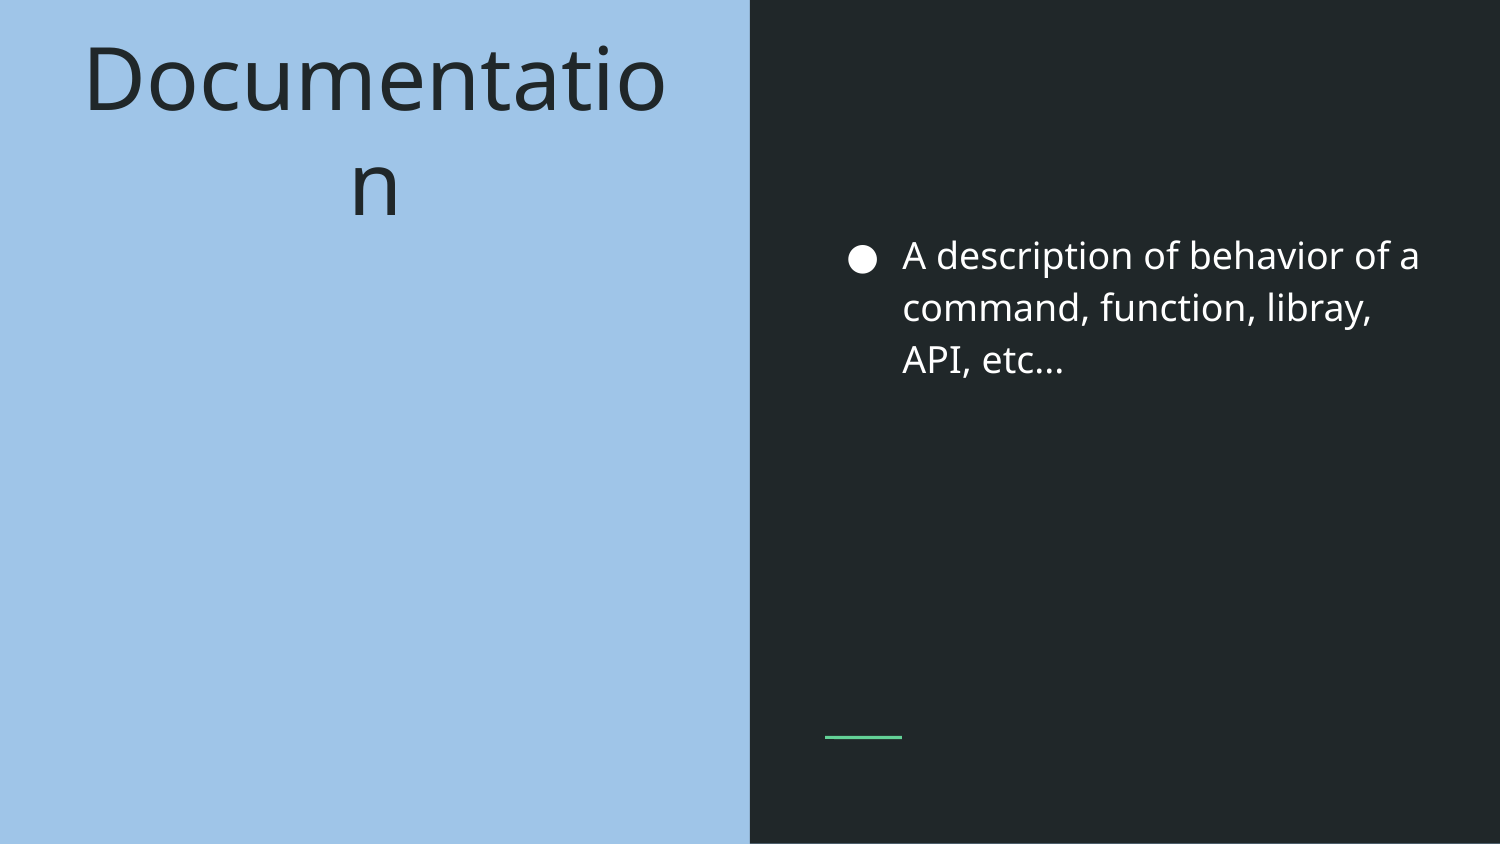

# Documentation
A description of behavior of a command, function, libray, API, etc...